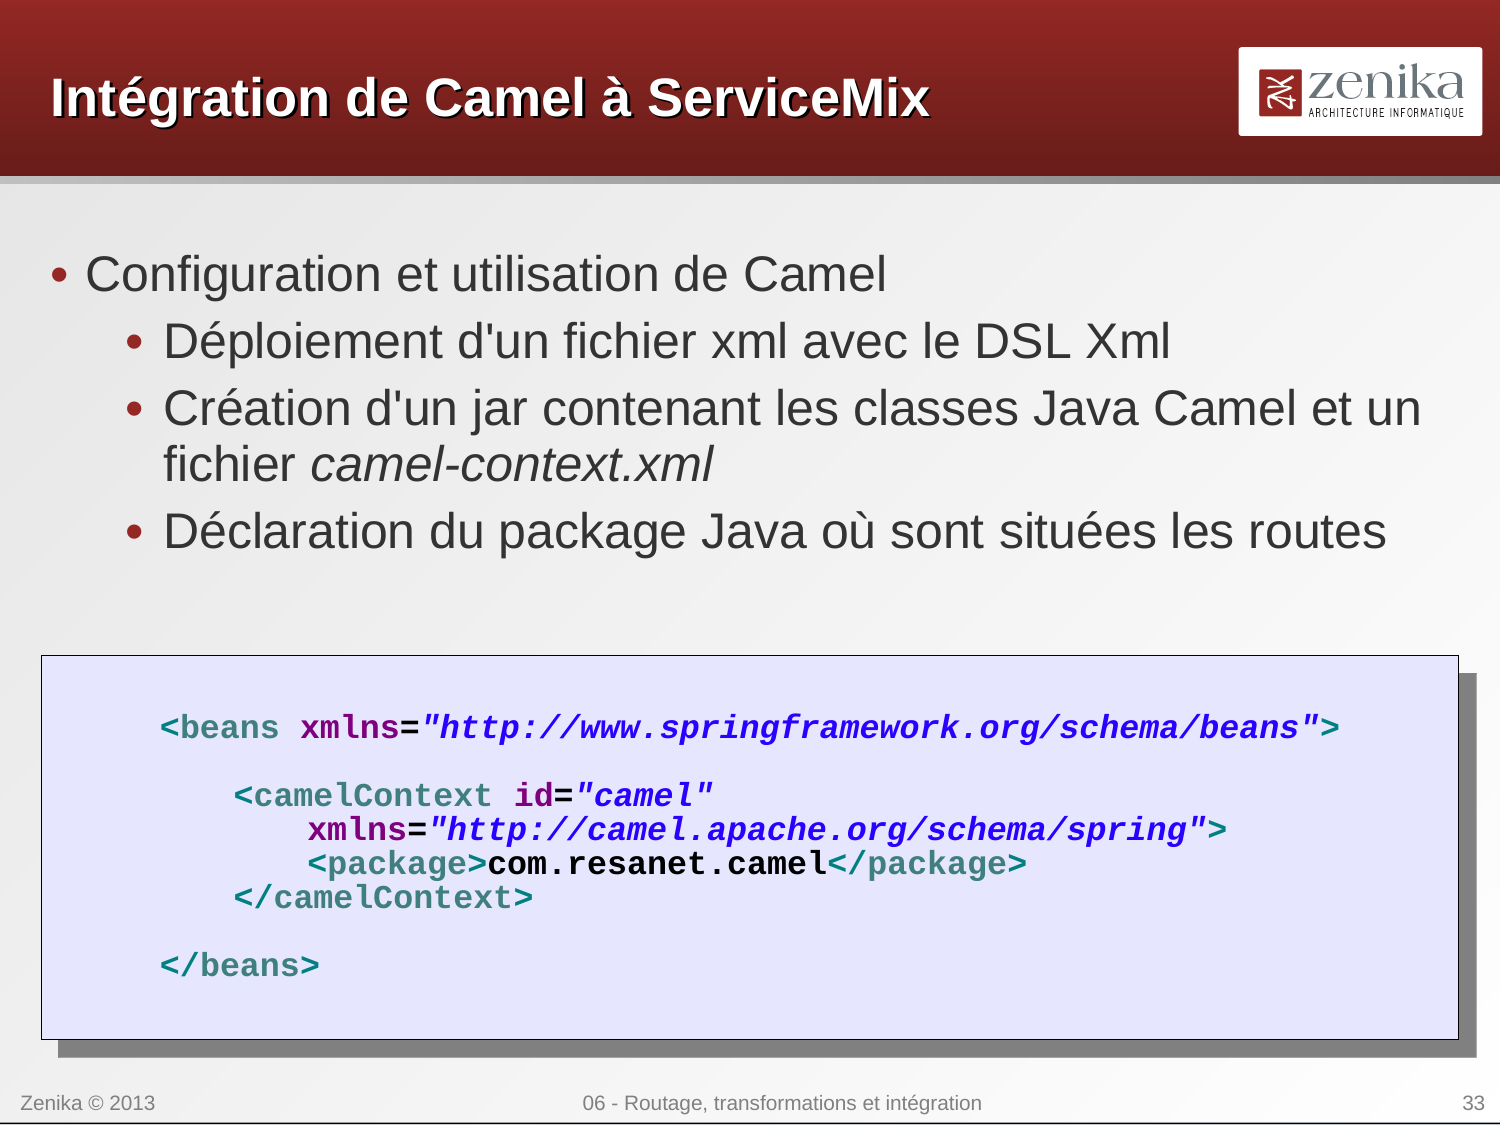

# Intégration de Camel à ServiceMix
Configuration et utilisation de Camel
Déploiement d'un fichier xml avec le DSL Xml
Création d'un jar contenant les classes Java Camel et un fichier camel-context.xml
Déclaration du package Java où sont situées les routes
<beans xmlns="http://www.springframework.org/schema/beans">
	<camelContext id="camel"
		xmlns="http://camel.apache.org/schema/spring">
		<package>com.resanet.camel</package>
	</camelContext>
</beans>